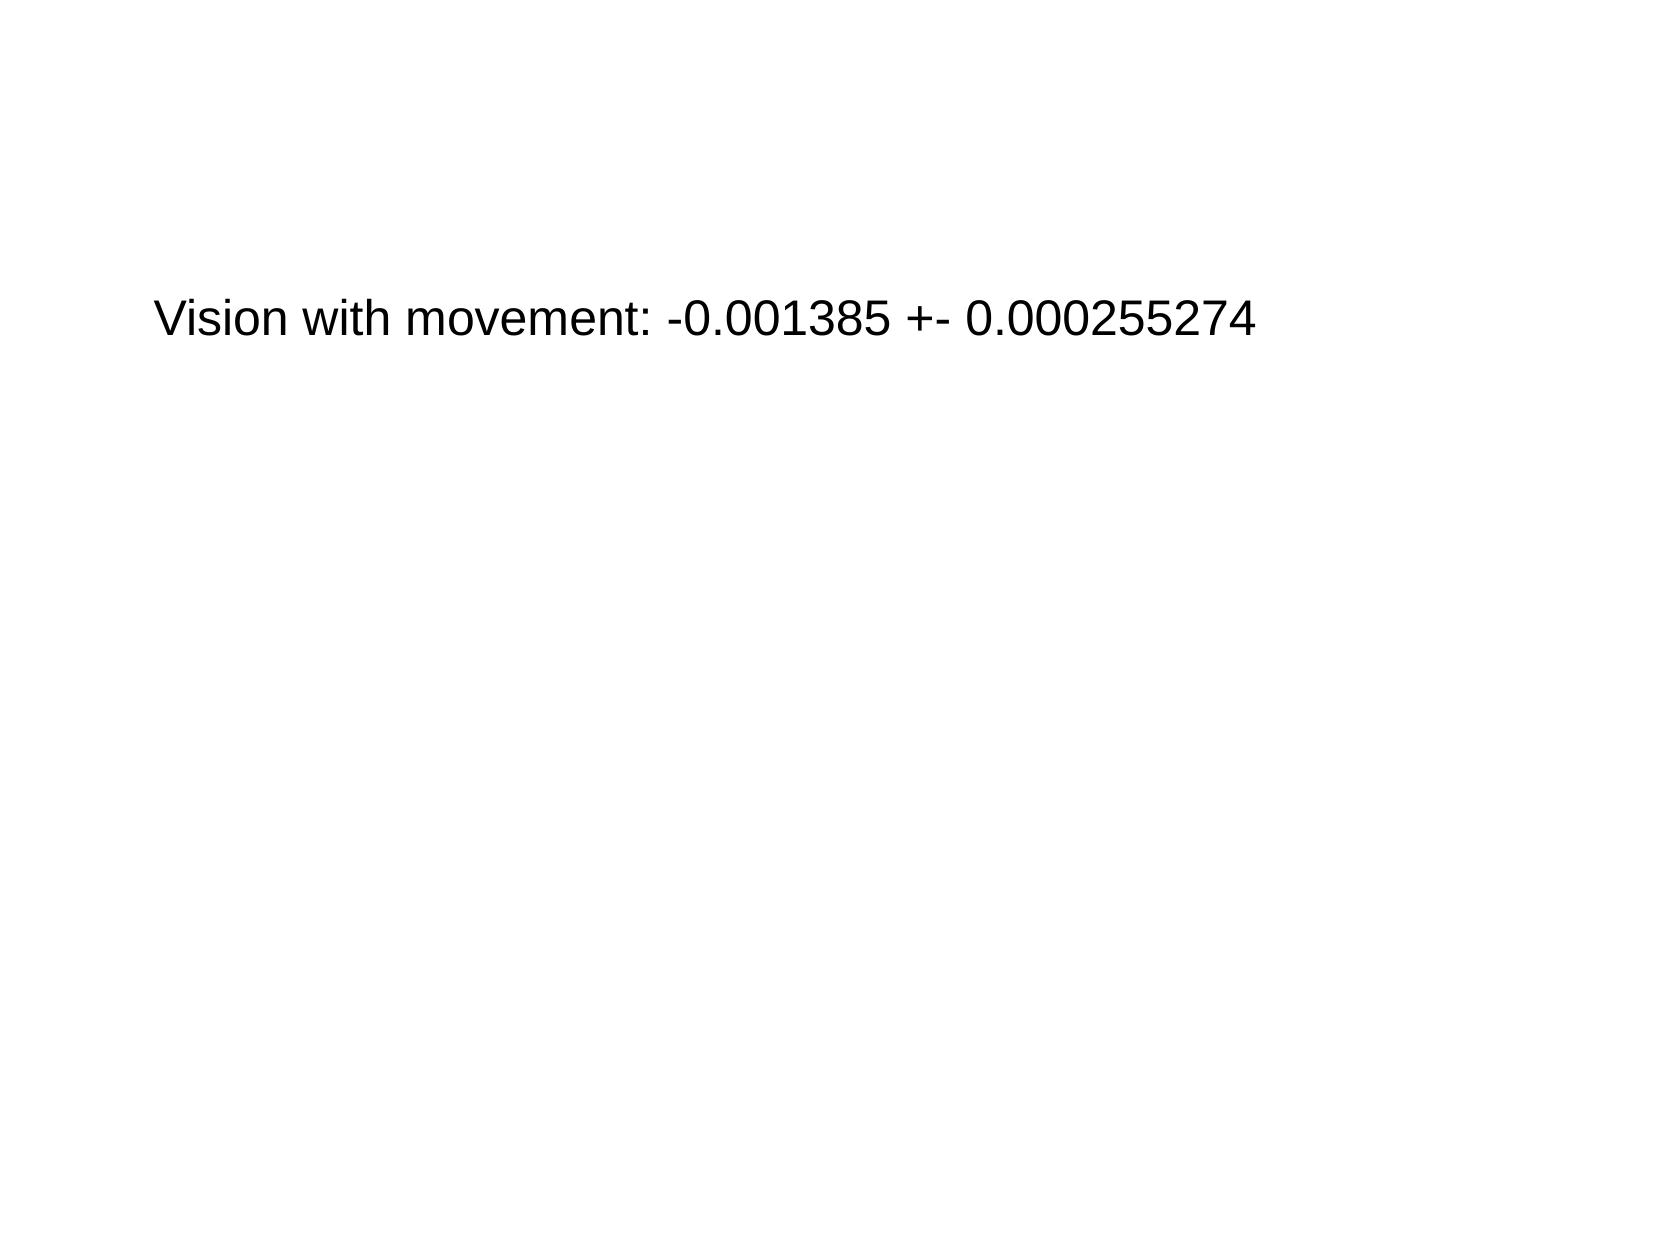

#
Vision with movement: -0.001385 +- 0.000255274